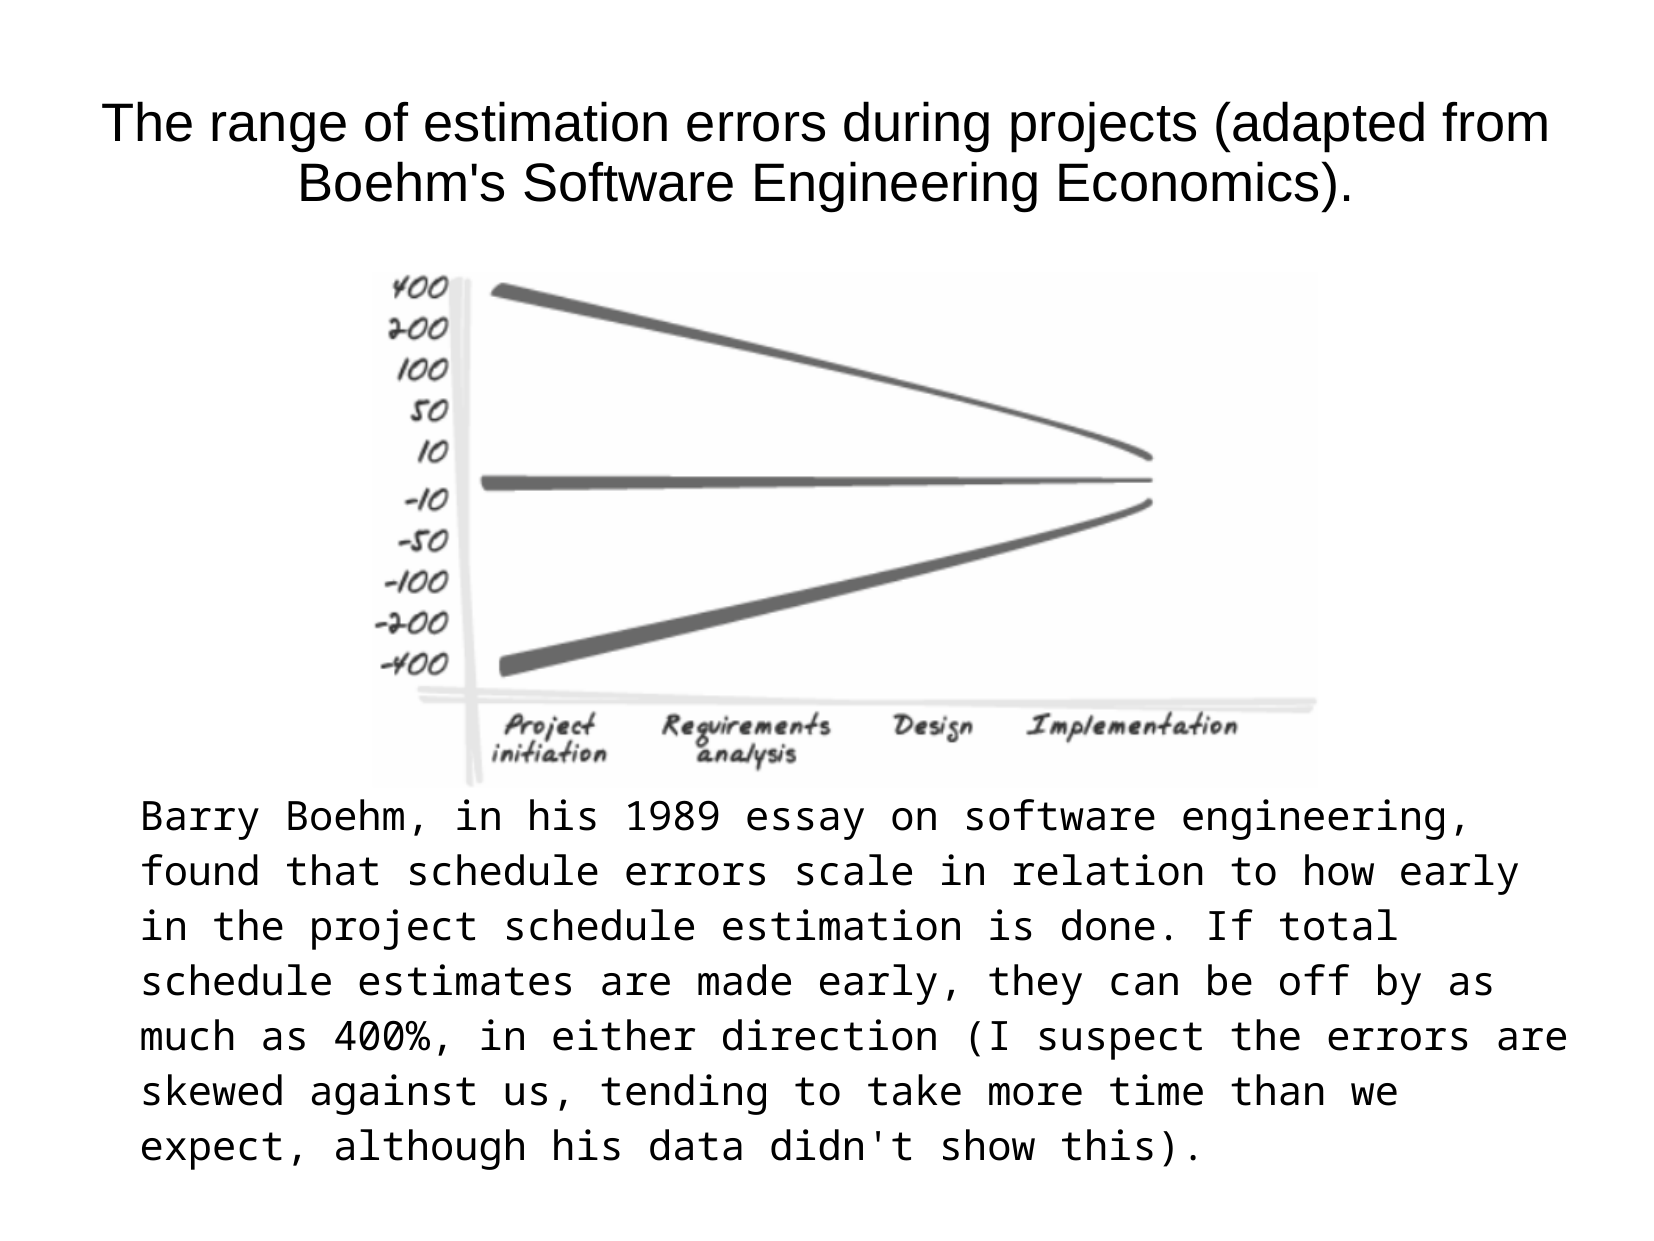

# The range of estimation errors during projects (adapted from Boehm's Software Engineering Economics).
Barry Boehm, in his 1989 essay on software engineering, found that schedule errors scale in relation to how early in the project schedule estimation is done. If total schedule estimates are made early, they can be off by as much as 400%, in either direction (I suspect the errors are skewed against us, tending to take more time than we expect, although his data didn't show this).